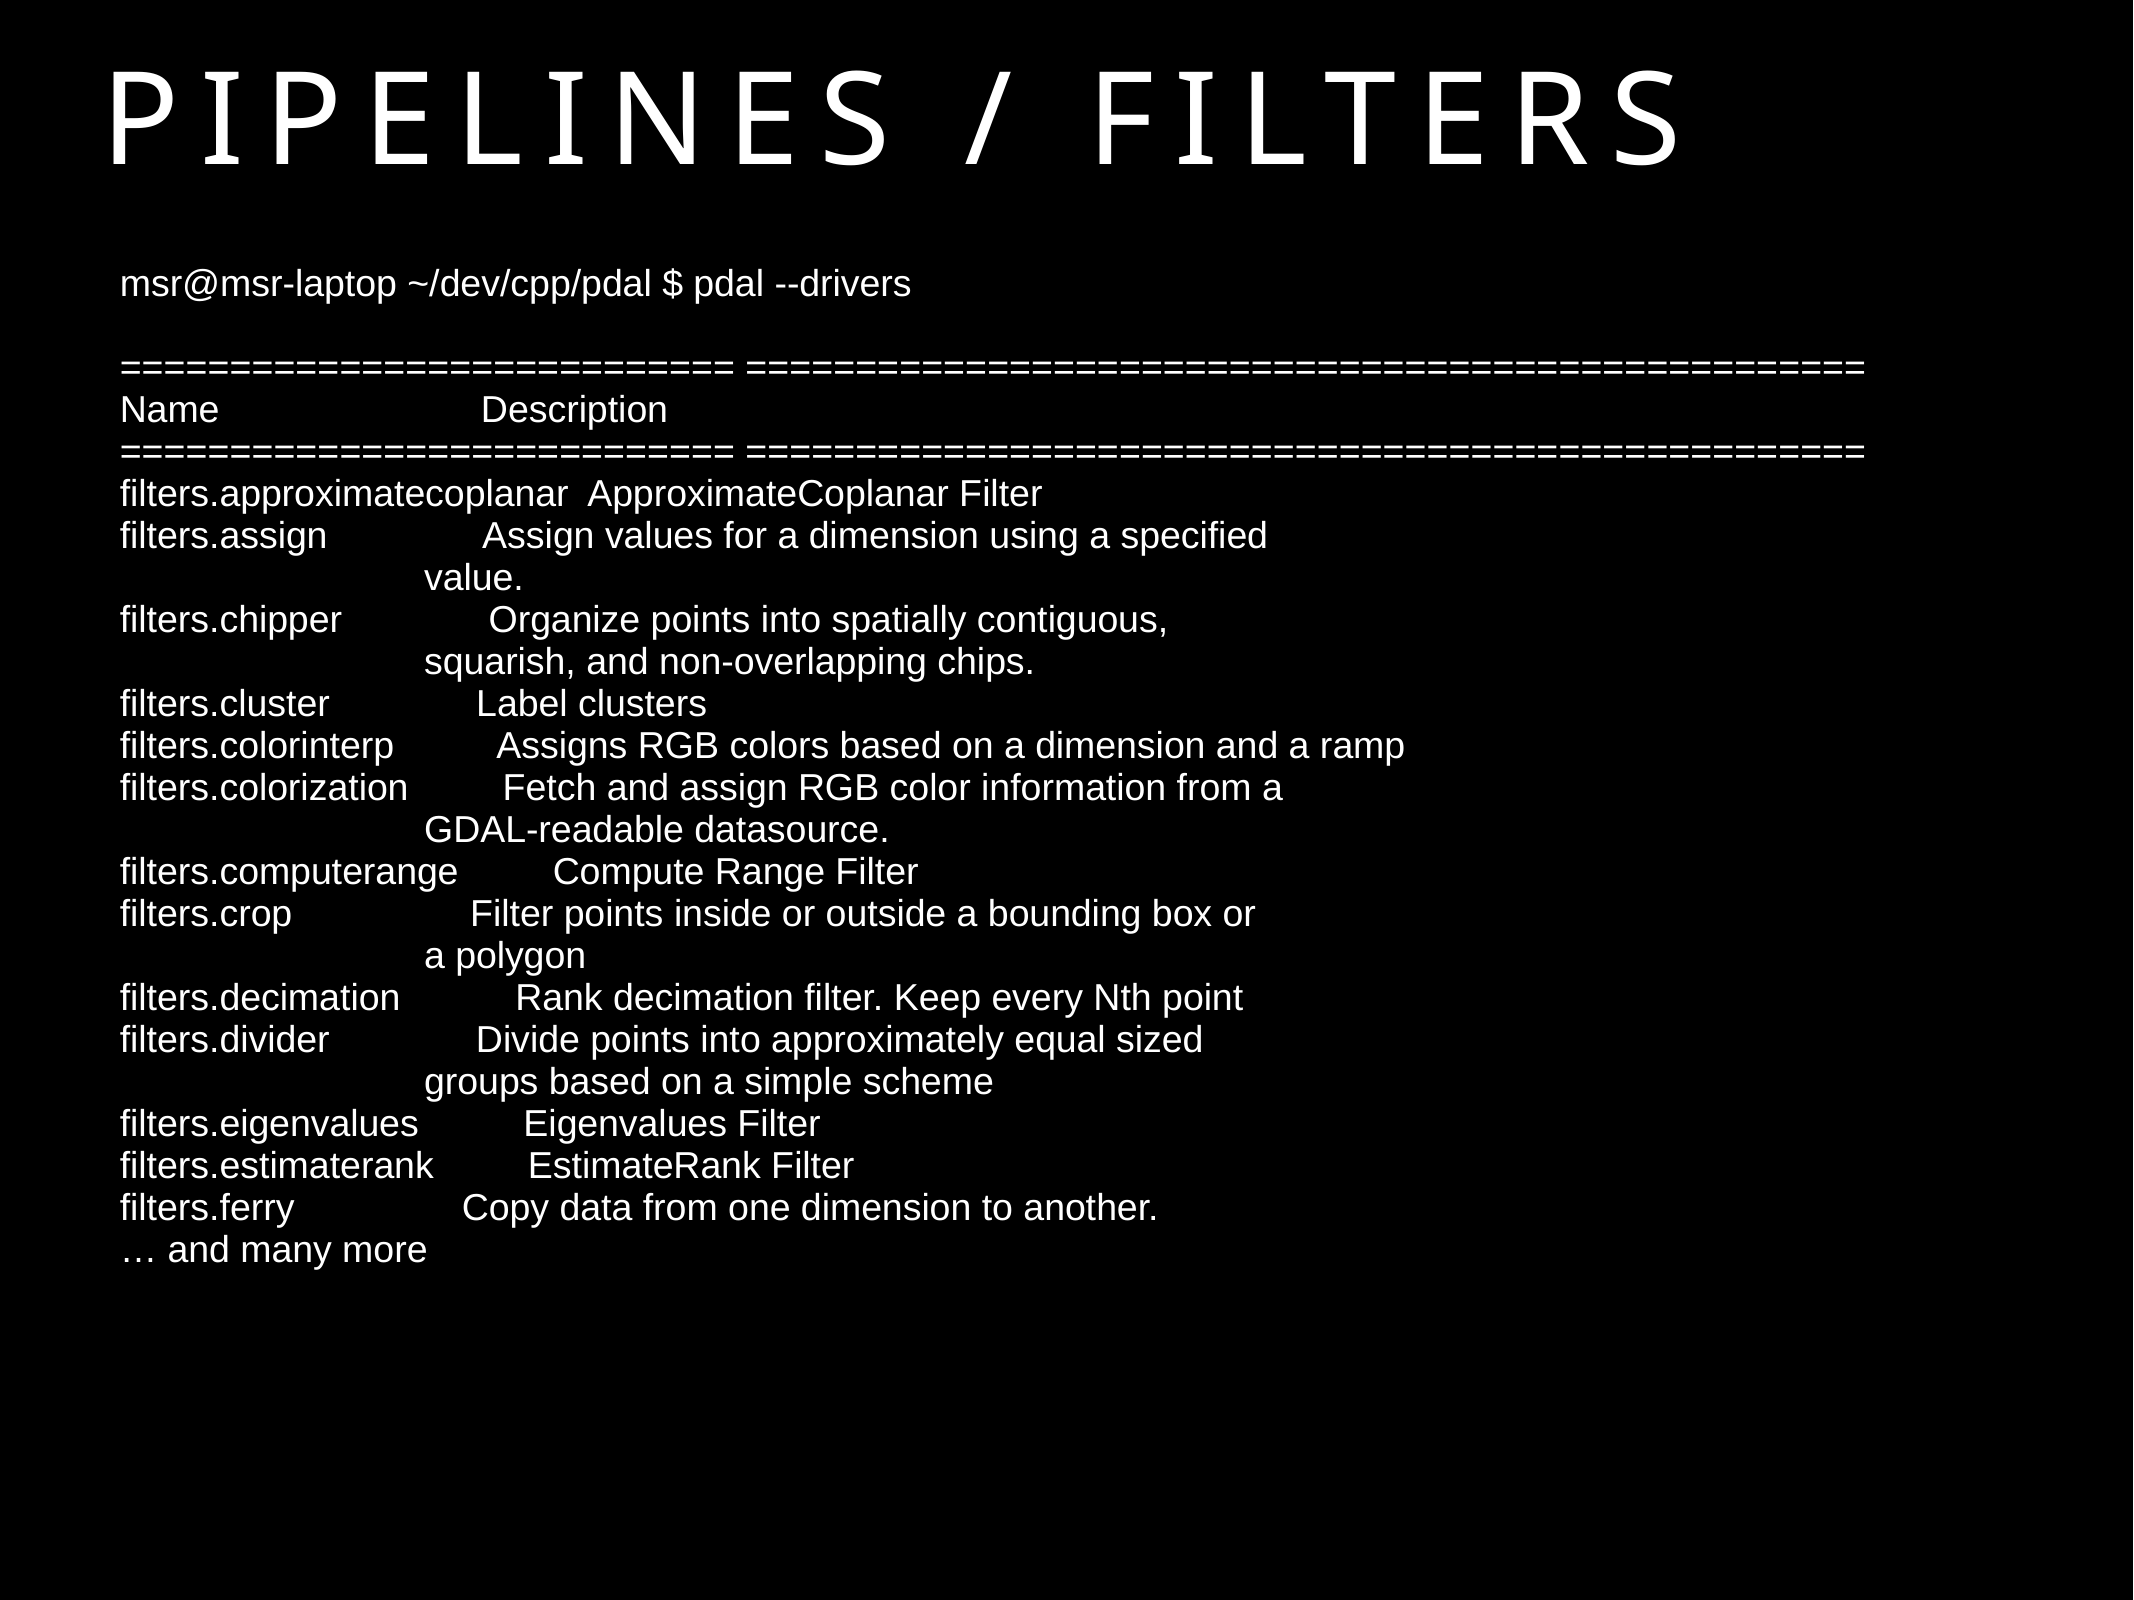

# Pipelines / Filters
msr@msr-laptop ~/dev/cpp/pdal $ pdal --drivers
============================ ===================================================
Name Description
============================ ===================================================
filters.approximatecoplanar ApproximateCoplanar Filter
filters.assign Assign values for a dimension using a specified
 value.
filters.chipper Organize points into spatially contiguous,
 squarish, and non-overlapping chips.
filters.cluster Label clusters
filters.colorinterp Assigns RGB colors based on a dimension and a ramp
filters.colorization Fetch and assign RGB color information from a
 GDAL-readable datasource.
filters.computerange Compute Range Filter
filters.crop Filter points inside or outside a bounding box or
 a polygon
filters.decimation Rank decimation filter. Keep every Nth point
filters.divider Divide points into approximately equal sized
 groups based on a simple scheme
filters.eigenvalues Eigenvalues Filter
filters.estimaterank EstimateRank Filter
filters.ferry Copy data from one dimension to another.
… and many more